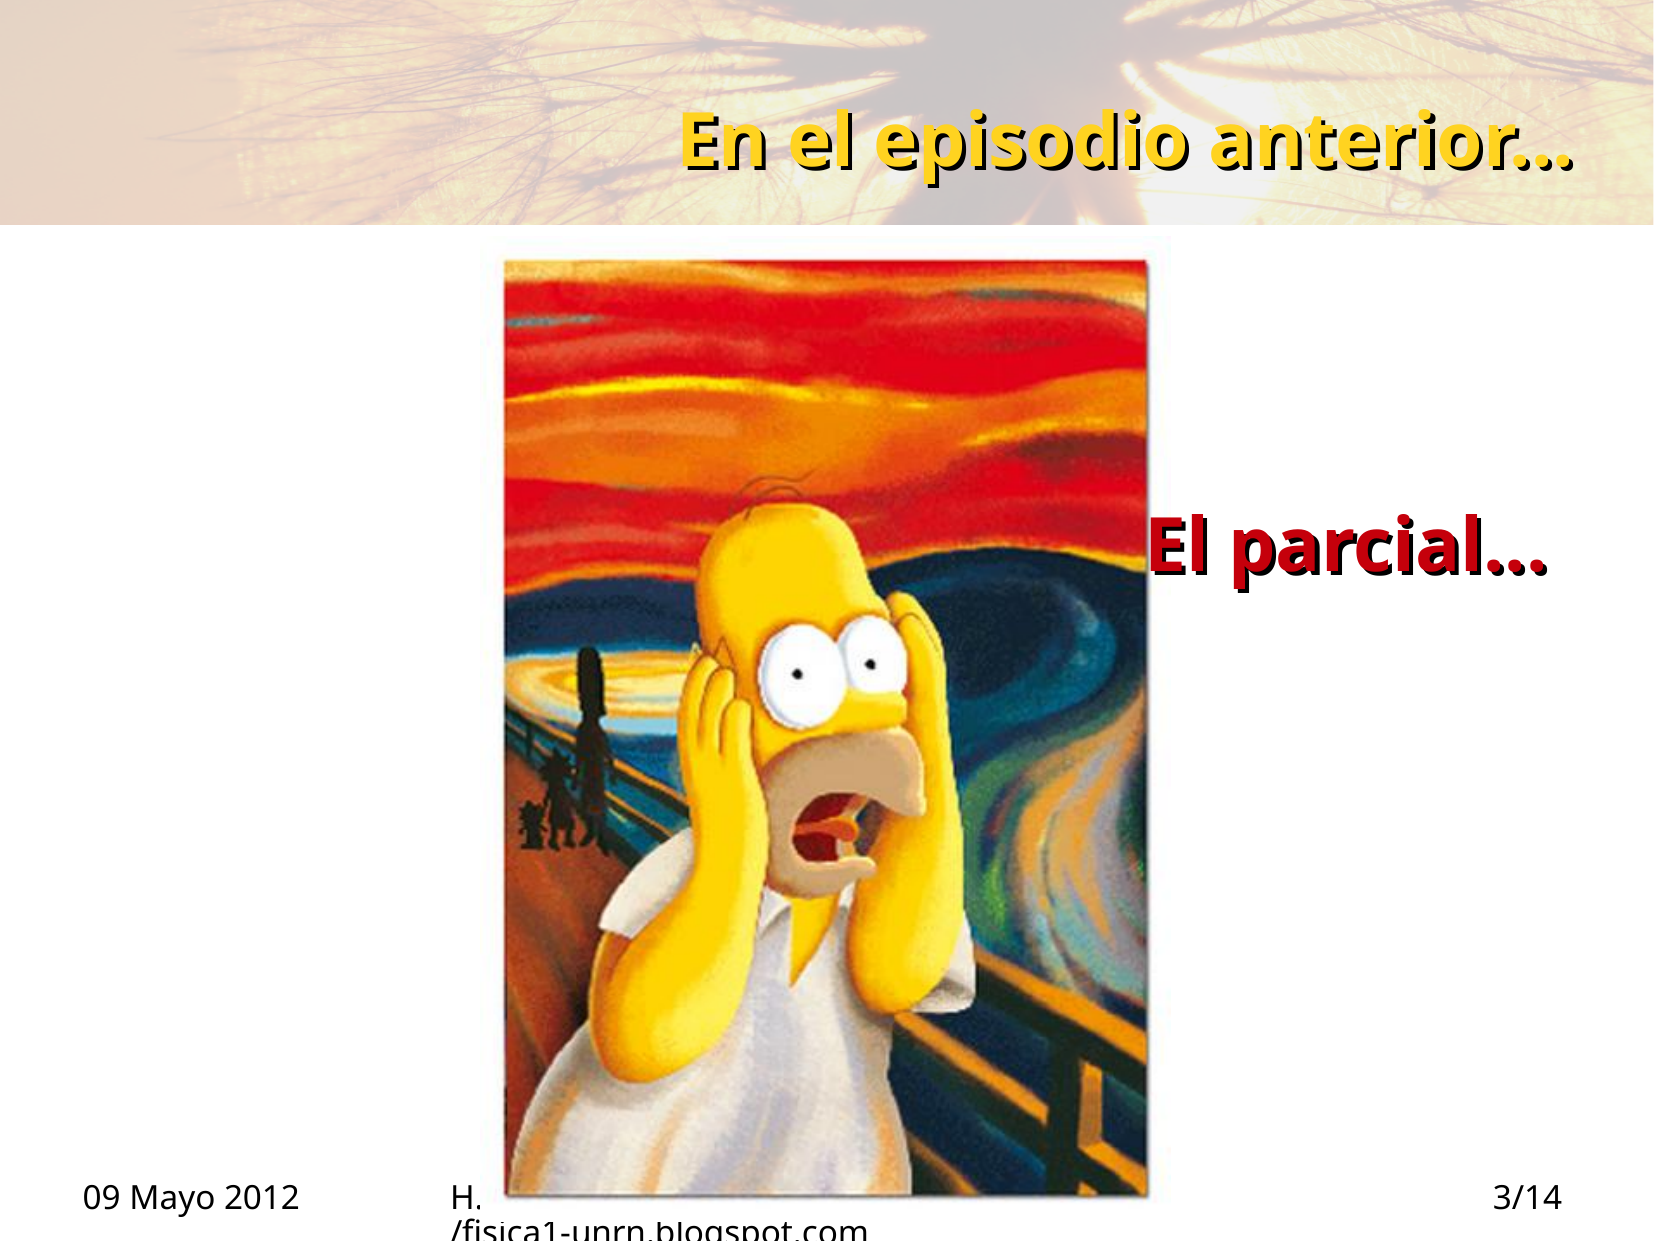

# En el episodio anterior...
El parcial...
09 Mayo 2012
H. Asorey - A. Cutsaimanis - http://fisica1-unrn.blogspot.com
3